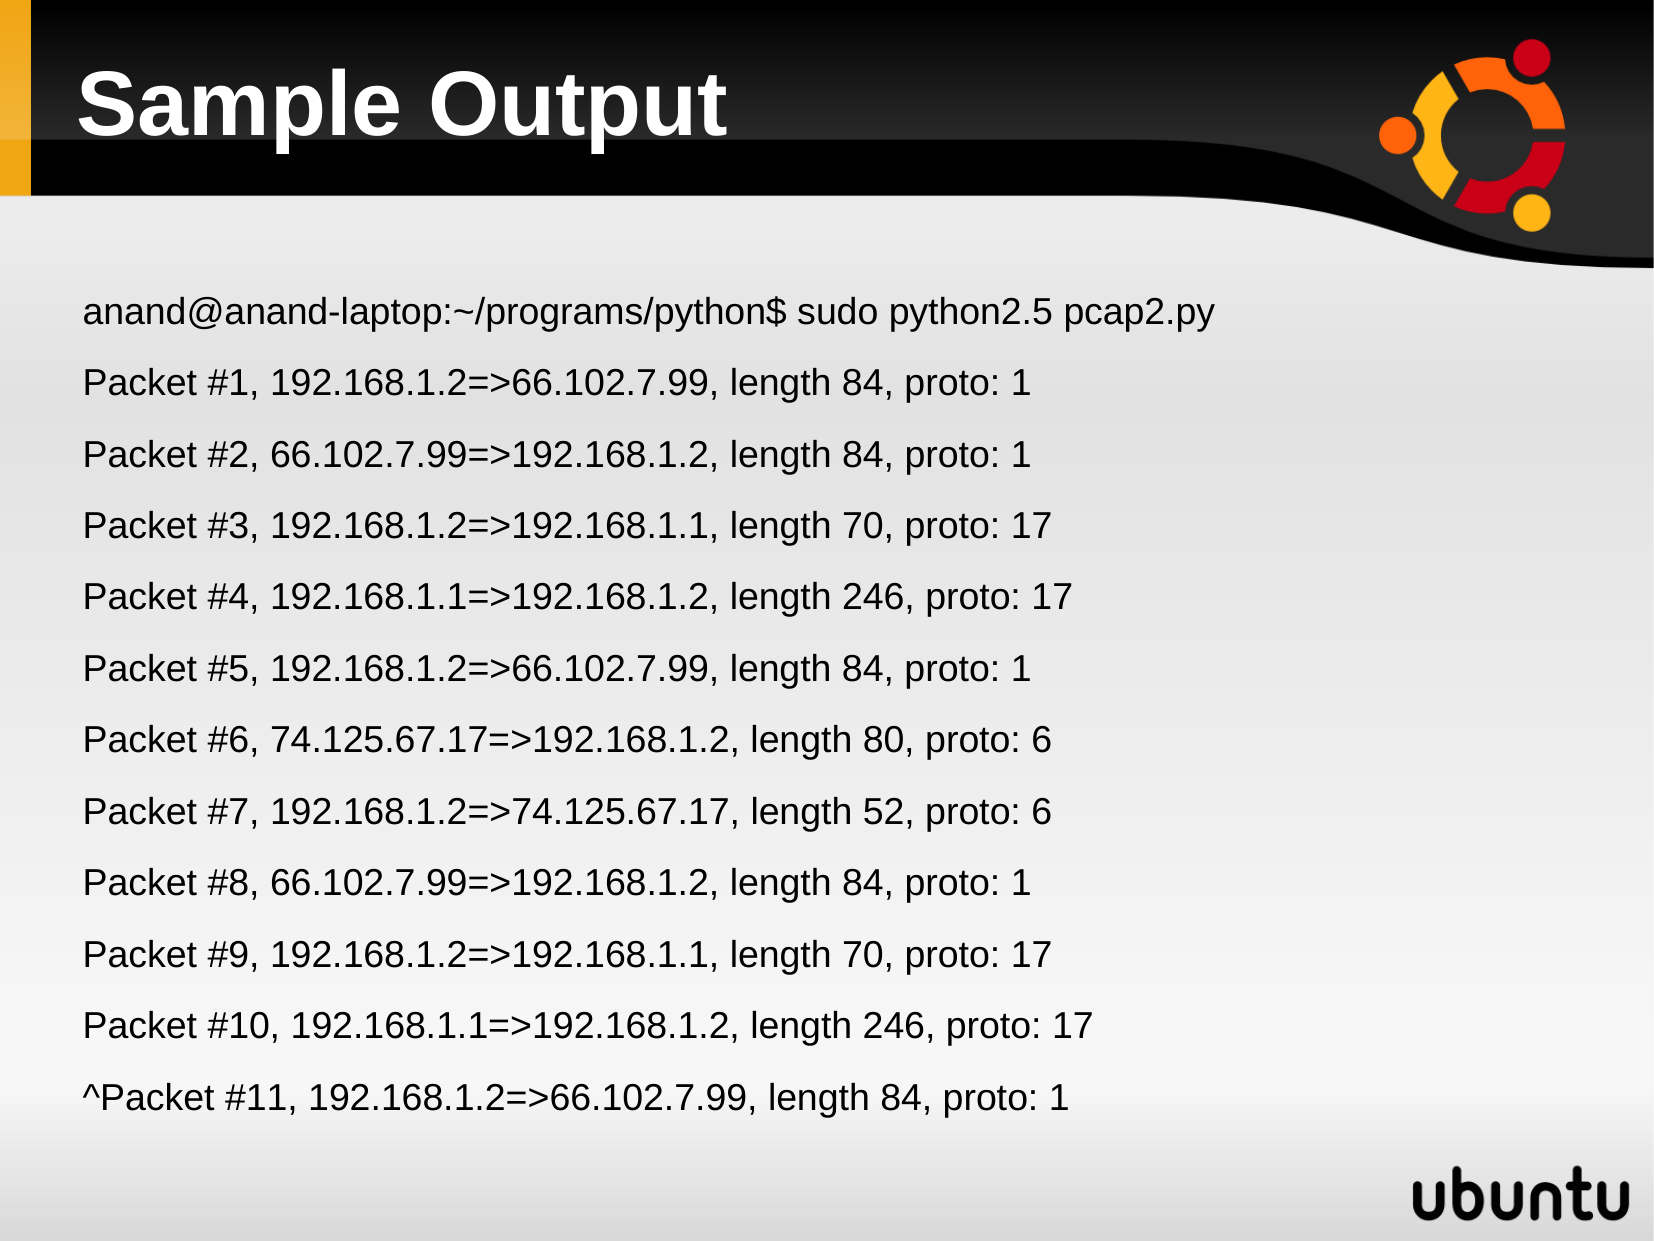

# Sample Output
anand@anand-laptop:~/programs/python$ sudo python2.5 pcap2.py
Packet #1, 192.168.1.2=>66.102.7.99, length 84, proto: 1
Packet #2, 66.102.7.99=>192.168.1.2, length 84, proto: 1
Packet #3, 192.168.1.2=>192.168.1.1, length 70, proto: 17
Packet #4, 192.168.1.1=>192.168.1.2, length 246, proto: 17
Packet #5, 192.168.1.2=>66.102.7.99, length 84, proto: 1
Packet #6, 74.125.67.17=>192.168.1.2, length 80, proto: 6
Packet #7, 192.168.1.2=>74.125.67.17, length 52, proto: 6
Packet #8, 66.102.7.99=>192.168.1.2, length 84, proto: 1
Packet #9, 192.168.1.2=>192.168.1.1, length 70, proto: 17
Packet #10, 192.168.1.1=>192.168.1.2, length 246, proto: 17
^Packet #11, 192.168.1.2=>66.102.7.99, length 84, proto: 1